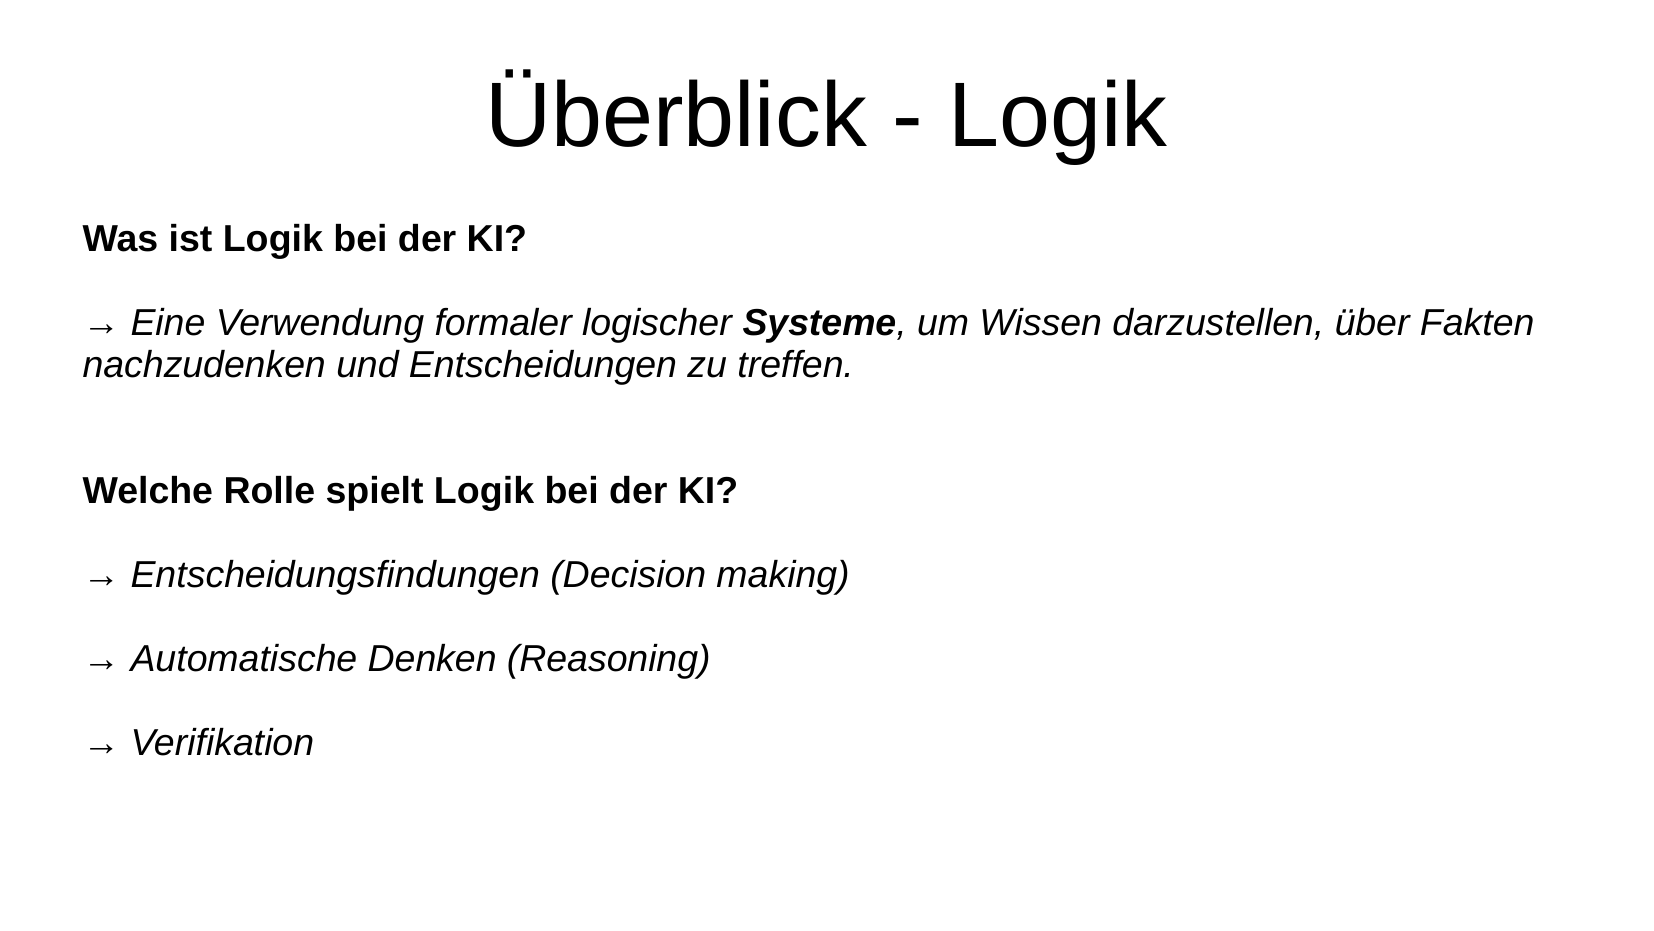

# Überblick - Logik
Was ist Logik bei der KI?
→ Eine Verwendung formaler logischer Systeme, um Wissen darzustellen, über Fakten nachzudenken und Entscheidungen zu treffen.
Welche Rolle spielt Logik bei der KI?
→ Entscheidungsfindungen (Decision making)
→ Automatische Denken (Reasoning)
→ Verifikation